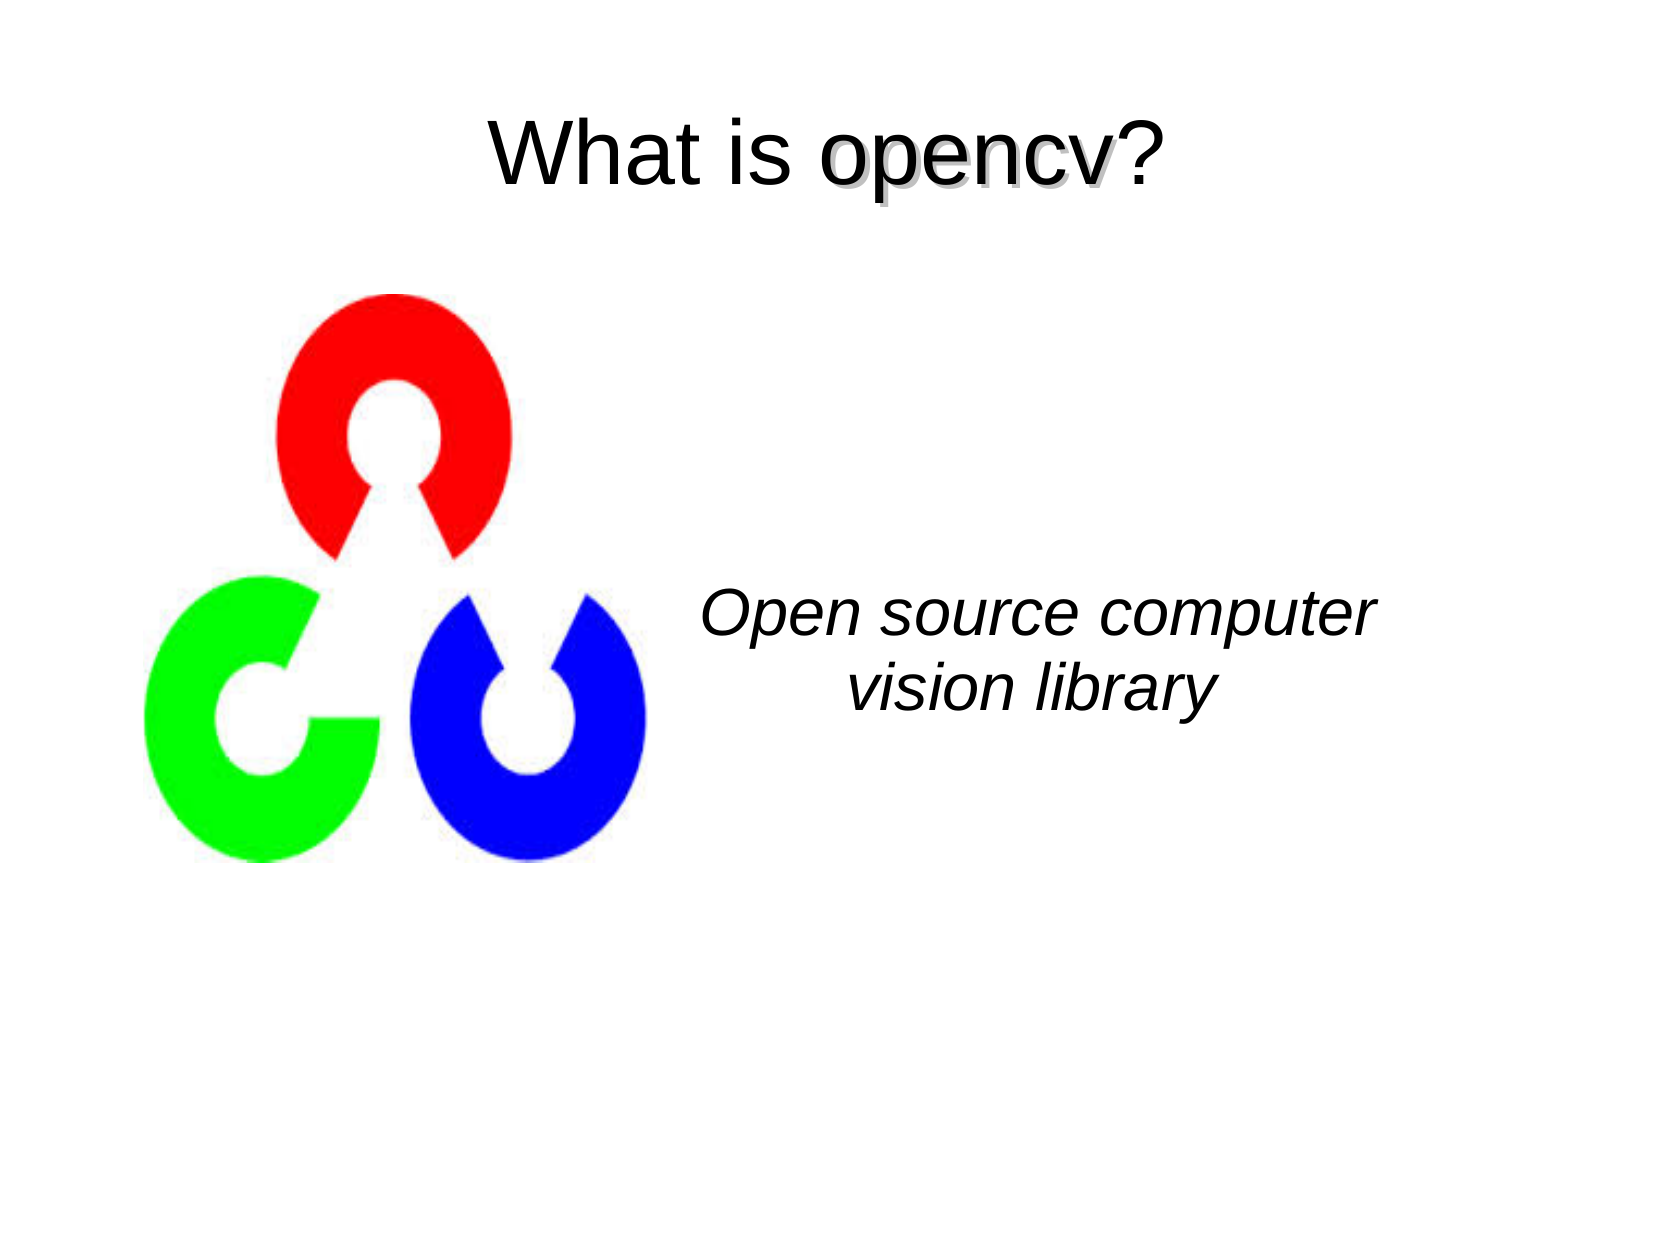

# What is opencv?
								Open source computer 								vision library